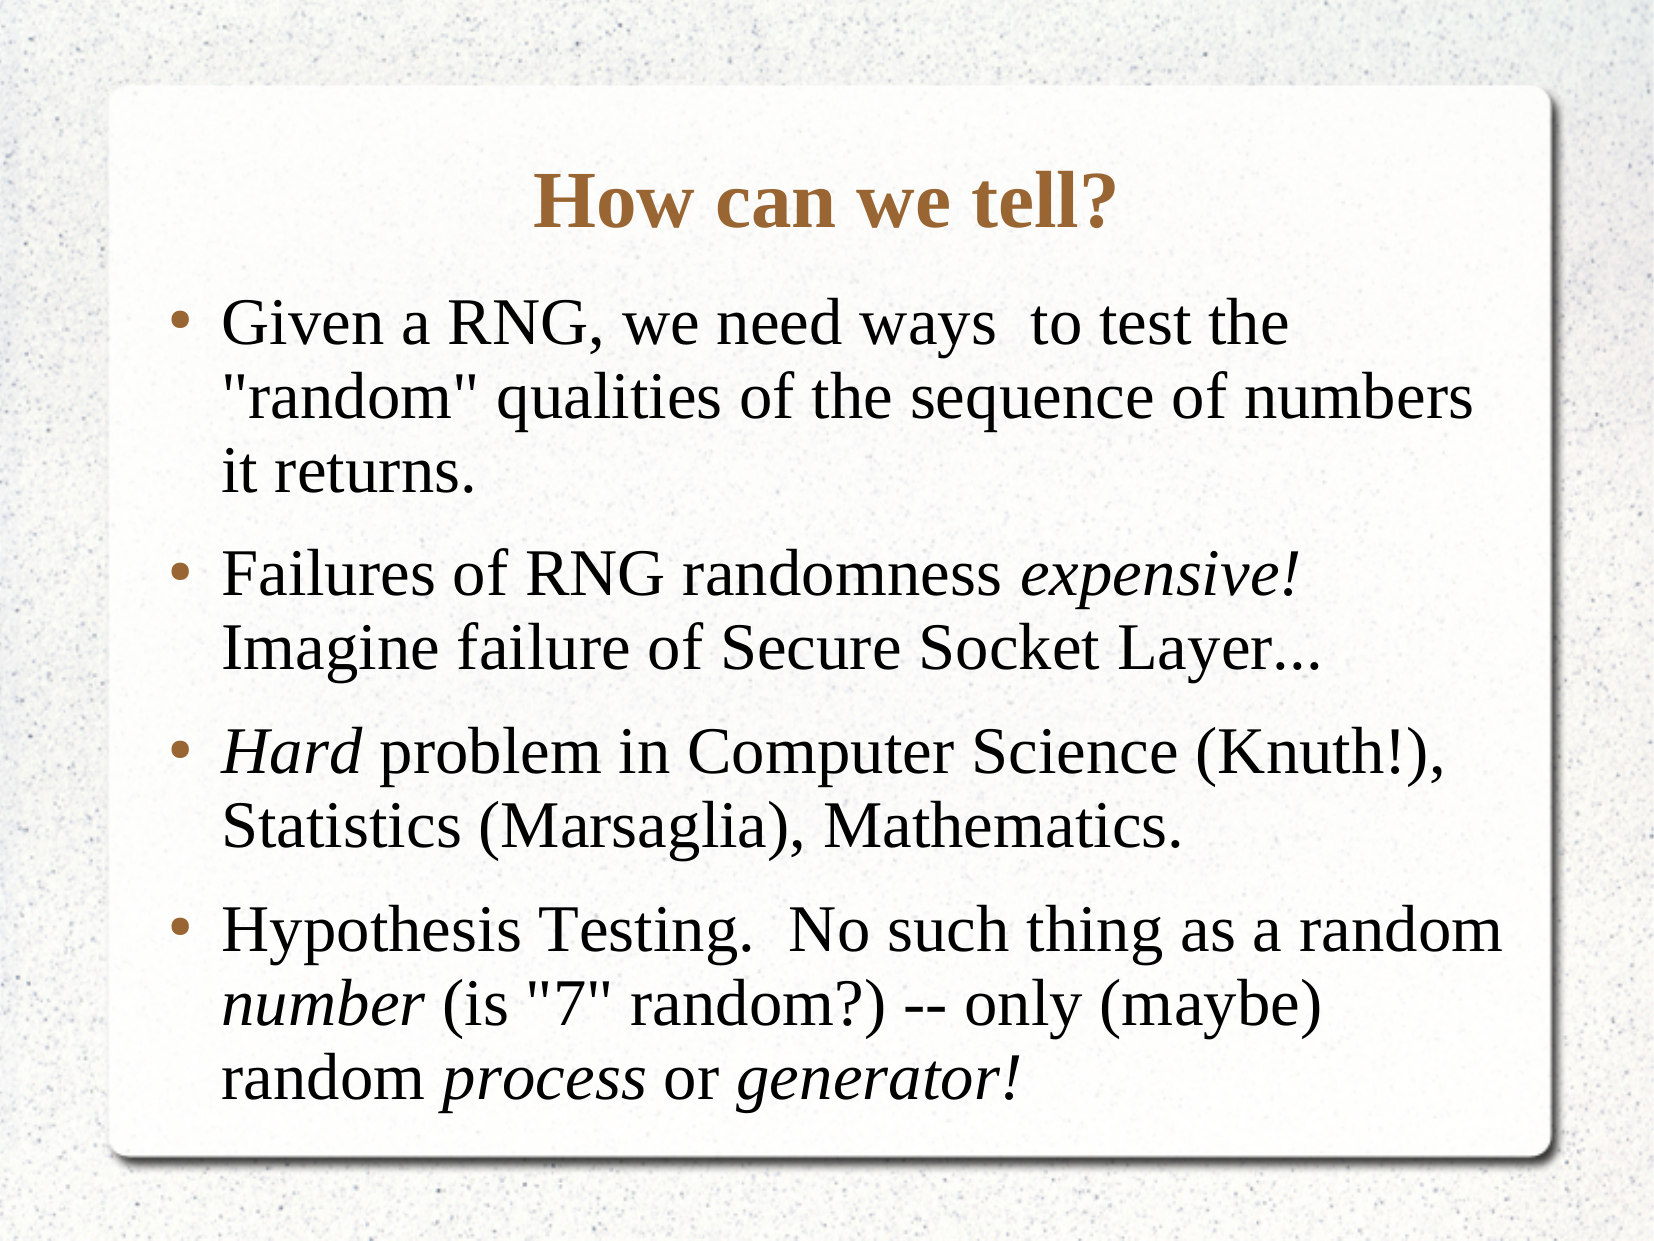

# How can we tell?
Given a RNG, we need ways to test the "random" qualities of the sequence of numbers it returns.
Failures of RNG randomness expensive! Imagine failure of Secure Socket Layer...
Hard problem in Computer Science (Knuth!), Statistics (Marsaglia), Mathematics.
Hypothesis Testing. No such thing as a random number (is "7" random?) -- only (maybe) random process or generator!